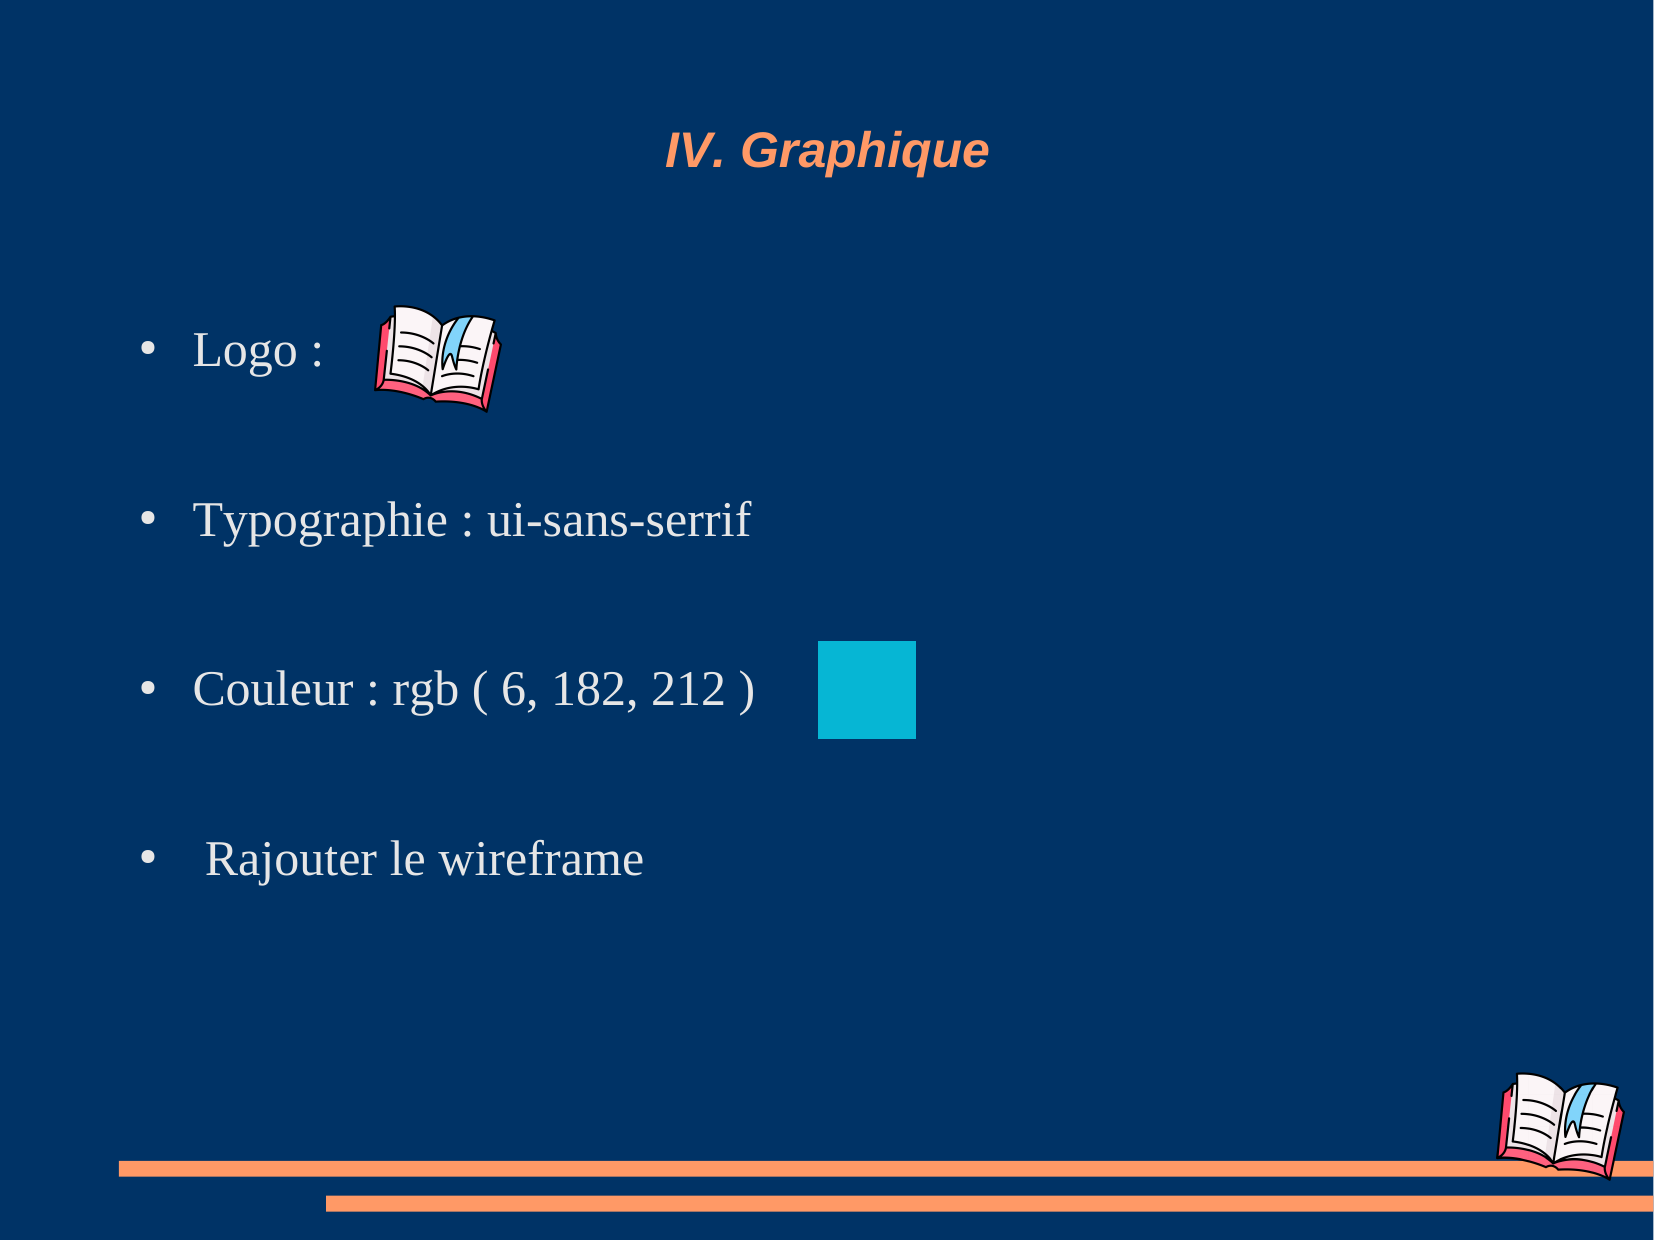

# IV. Graphique
Logo :
Typographie : ui-sans-serrif
Couleur : rgb ( 6, 182, 212 )
 Rajouter le wireframe